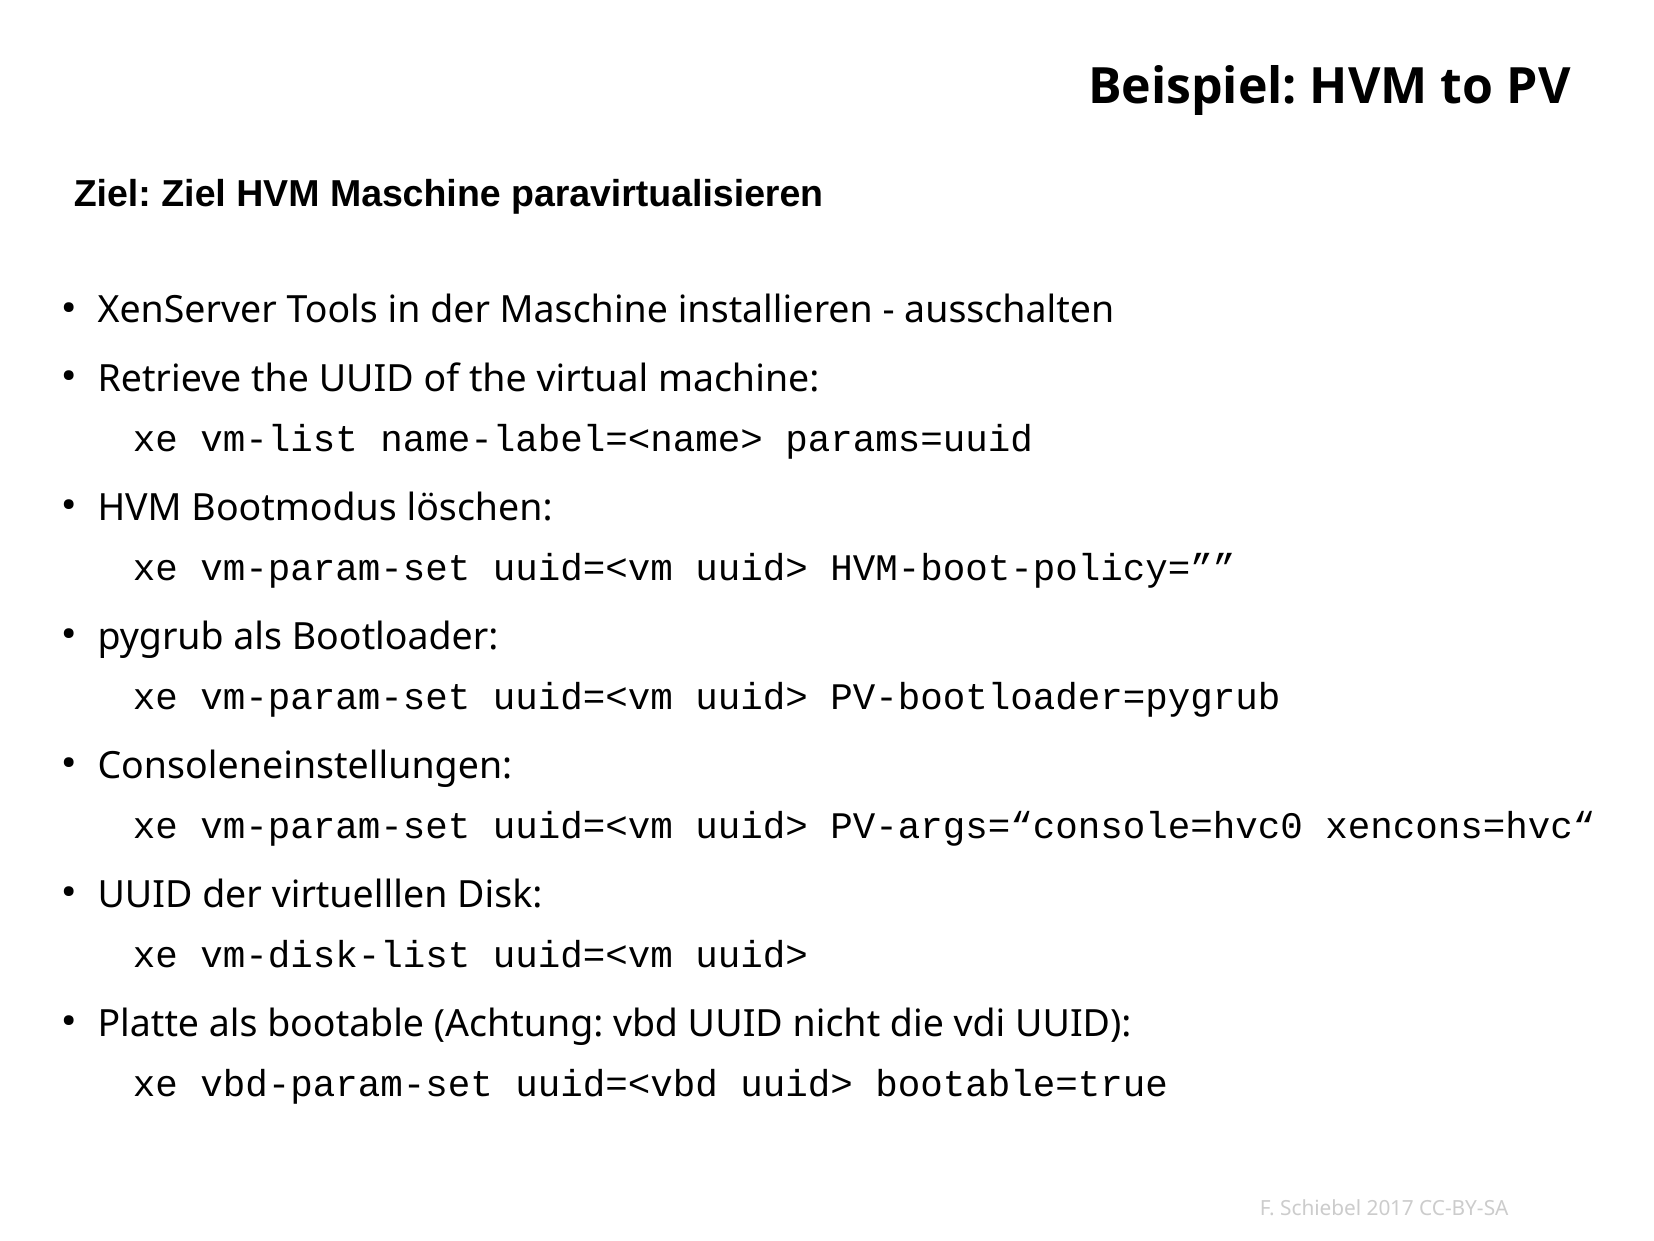

# Beispiel: HVM to PV
Ziel: Ziel HVM Maschine paravirtualisieren
XenServer Tools in der Maschine installieren - ausschalten
Retrieve the UUID of the virtual machine:
xe vm-list name-label=<name> params=uuid
HVM Bootmodus löschen:
xe vm-param-set uuid=<vm uuid> HVM-boot-policy=””
pygrub als Bootloader:
xe vm-param-set uuid=<vm uuid> PV-bootloader=pygrub
Consoleneinstellungen:
xe vm-param-set uuid=<vm uuid> PV-args=“console=hvc0 xencons=hvc“
UUID der virtuelllen Disk:
xe vm-disk-list uuid=<vm uuid>
Platte als bootable (Achtung: vbd UUID nicht die vdi UUID):
xe vbd-param-set uuid=<vbd uuid> bootable=true